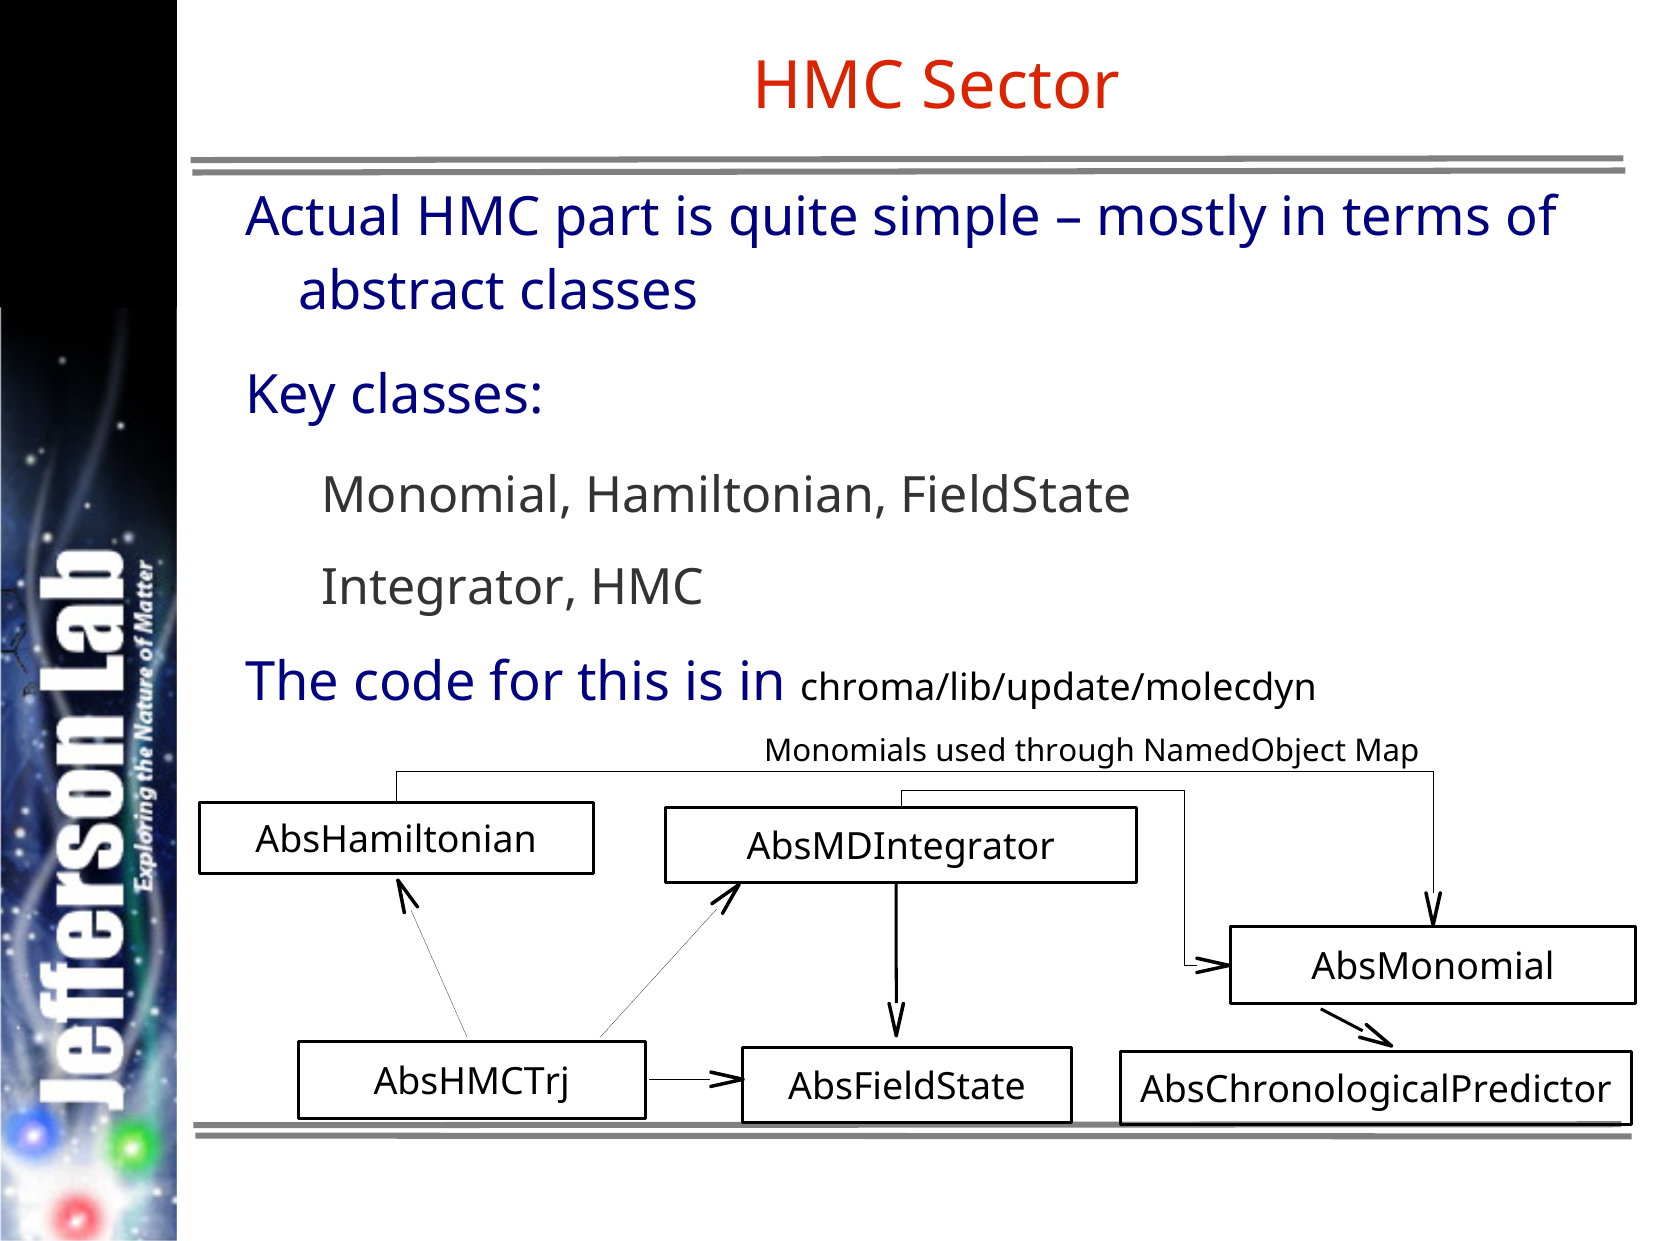

# HMC Sector
Actual HMC part is quite simple – mostly in terms of abstract classes
Key classes:
Monomial, Hamiltonian, FieldState
Integrator, HMC
The code for this is in chroma/lib/update/molecdyn
Monomials used through NamedObject Map
AbsHamiltonian
AbsMDIntegrator
AbsMonomial
AbsHMCTrj
AbsFieldState
AbsChronologicalPredictor